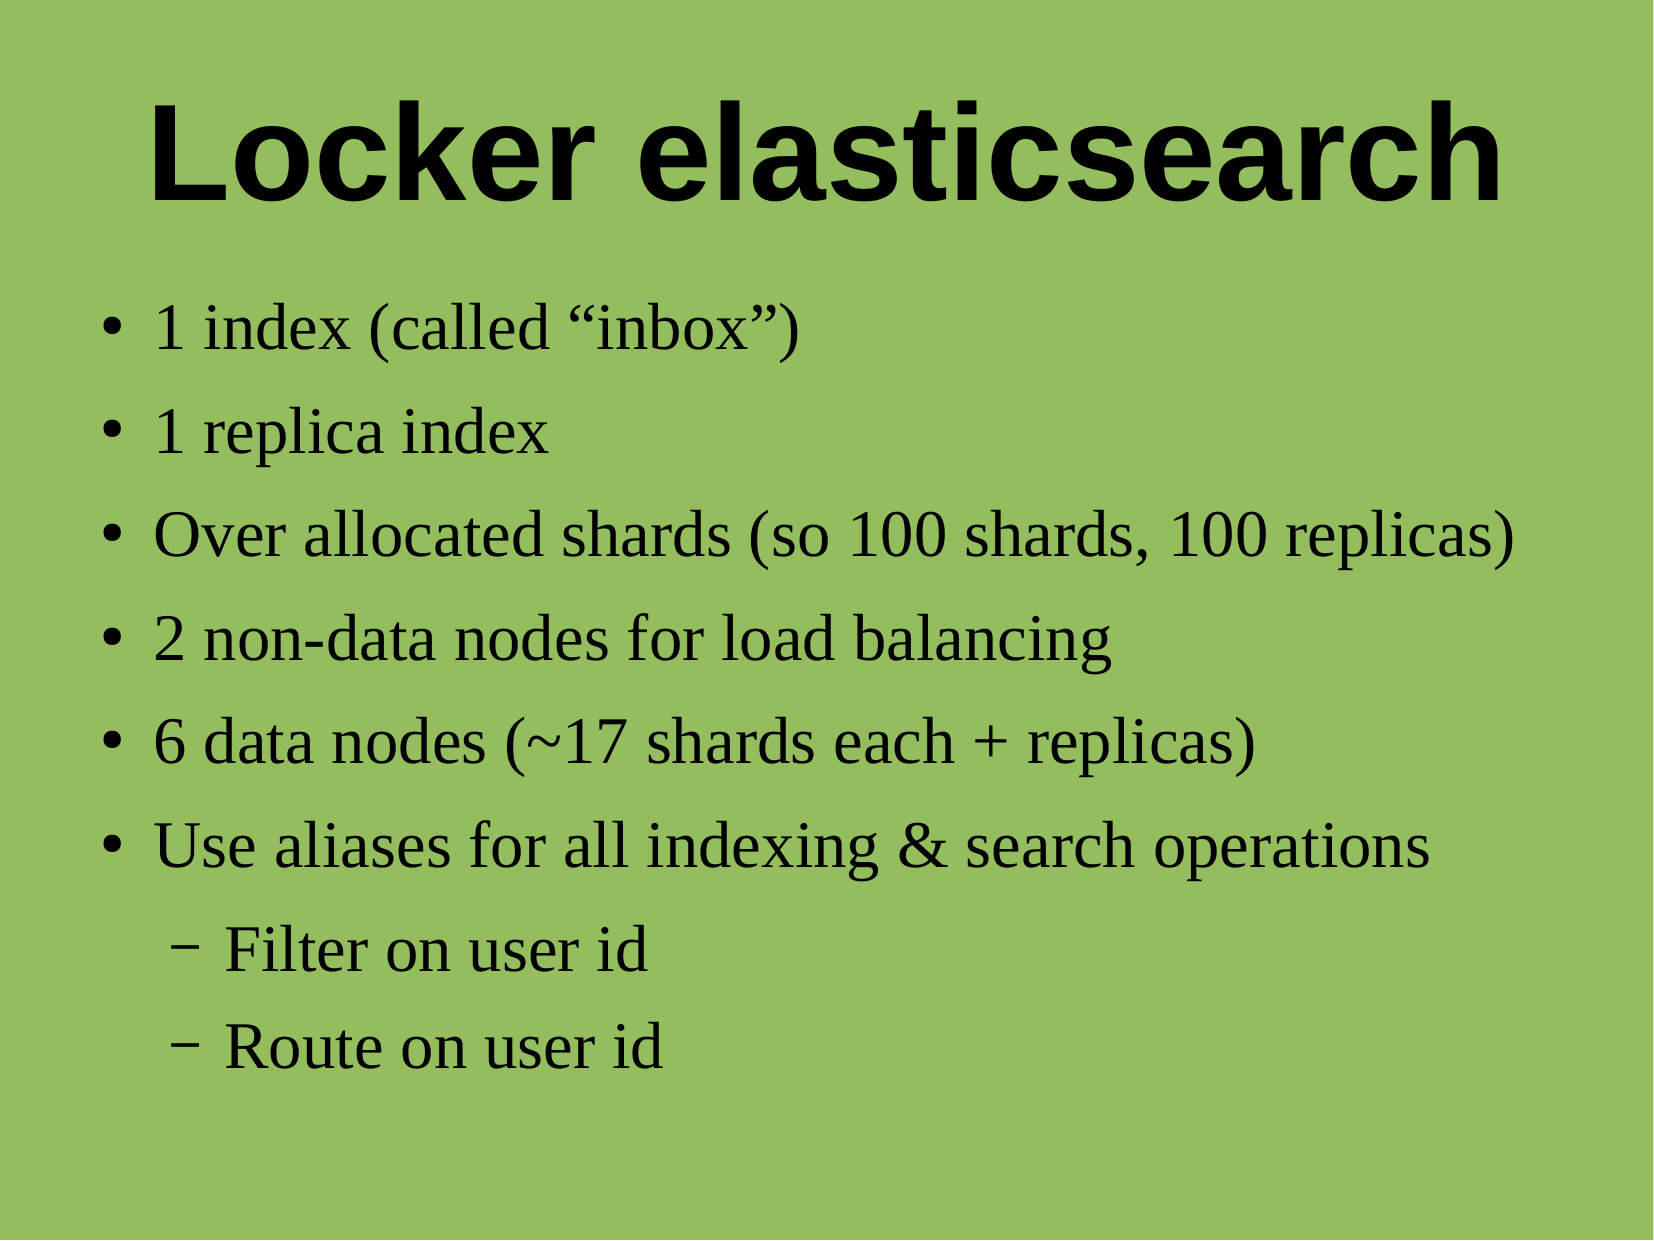

# Locker elasticsearch
1 index (called “inbox”)
1 replica index
Over allocated shards (so 100 shards, 100 replicas)
2 non-data nodes for load balancing
6 data nodes (~17 shards each + replicas)
Use aliases for all indexing & search operations
Filter on user id
Route on user id